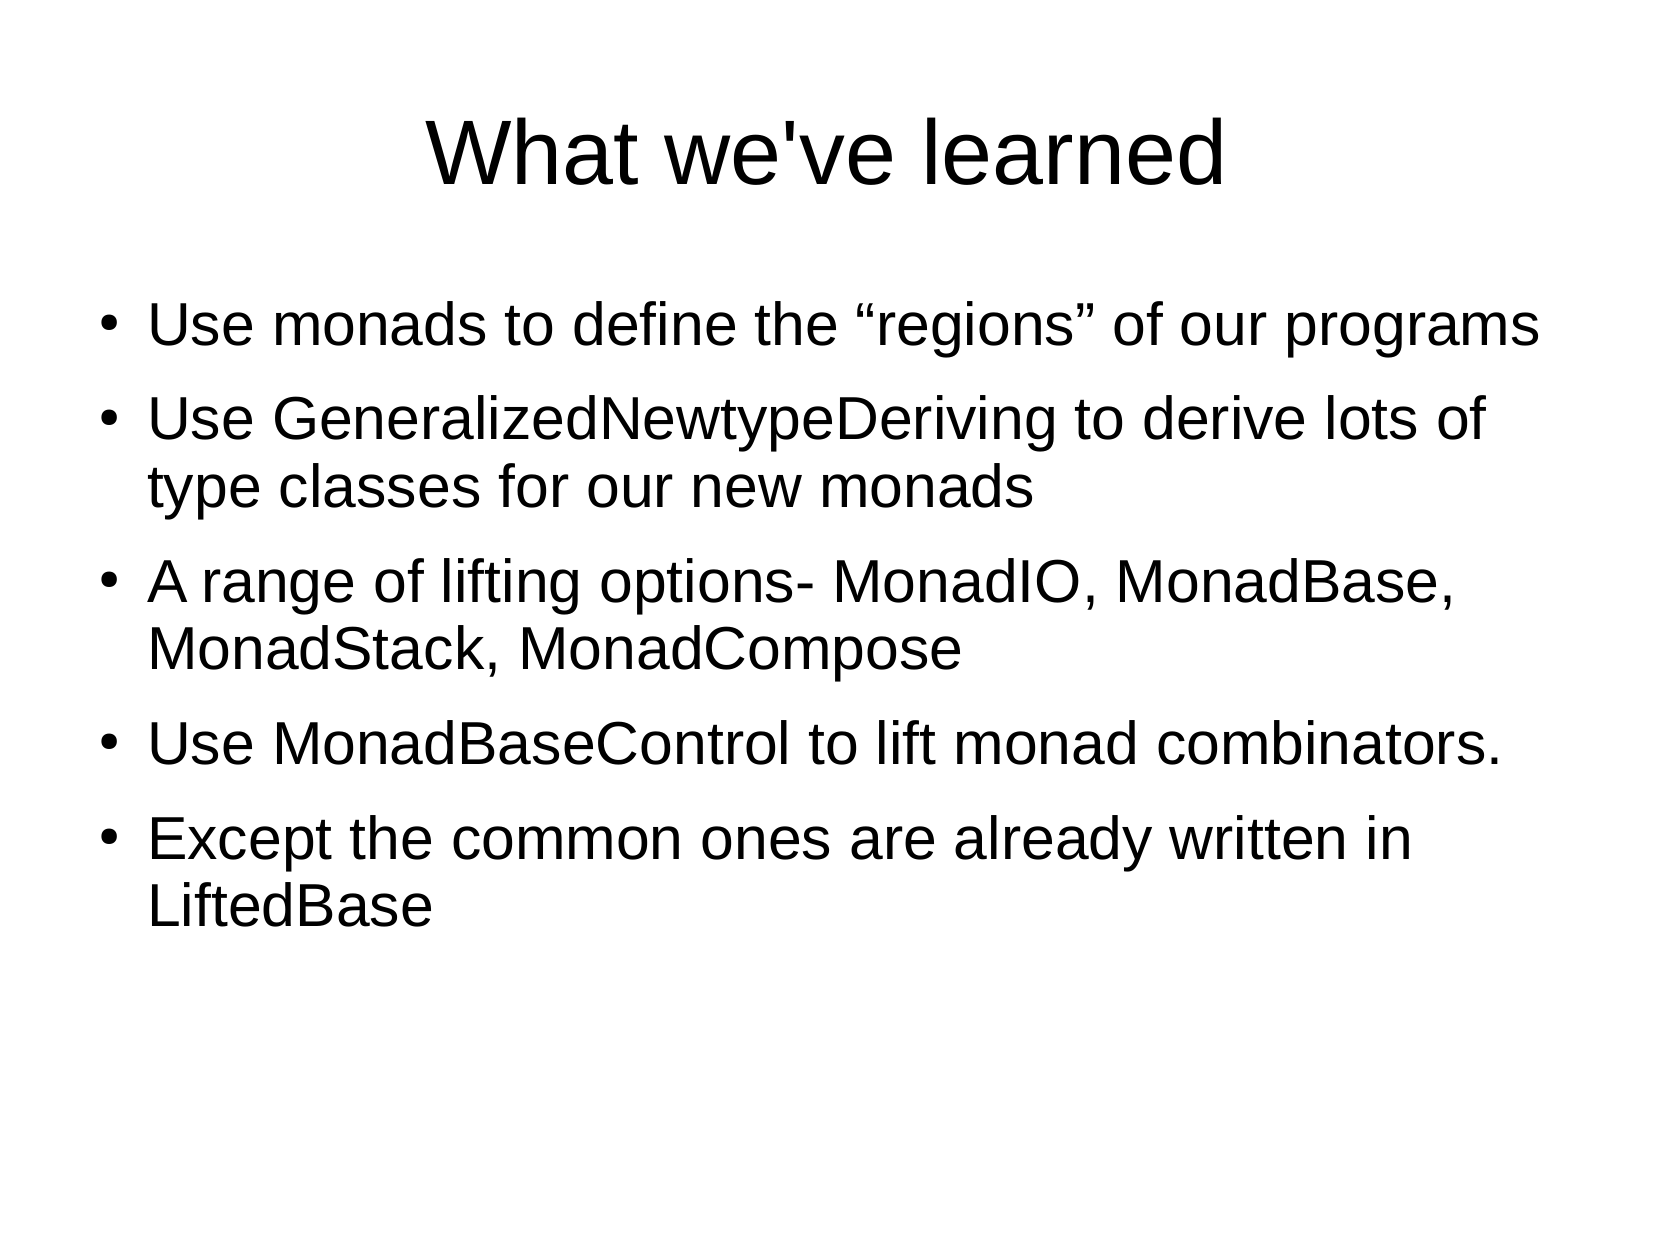

# What we've learned
Use monads to define the “regions” of our programs
Use GeneralizedNewtypeDeriving to derive lots of type classes for our new monads
A range of lifting options- MonadIO, MonadBase, MonadStack, MonadCompose
Use MonadBaseControl to lift monad combinators.
Except the common ones are already written in LiftedBase